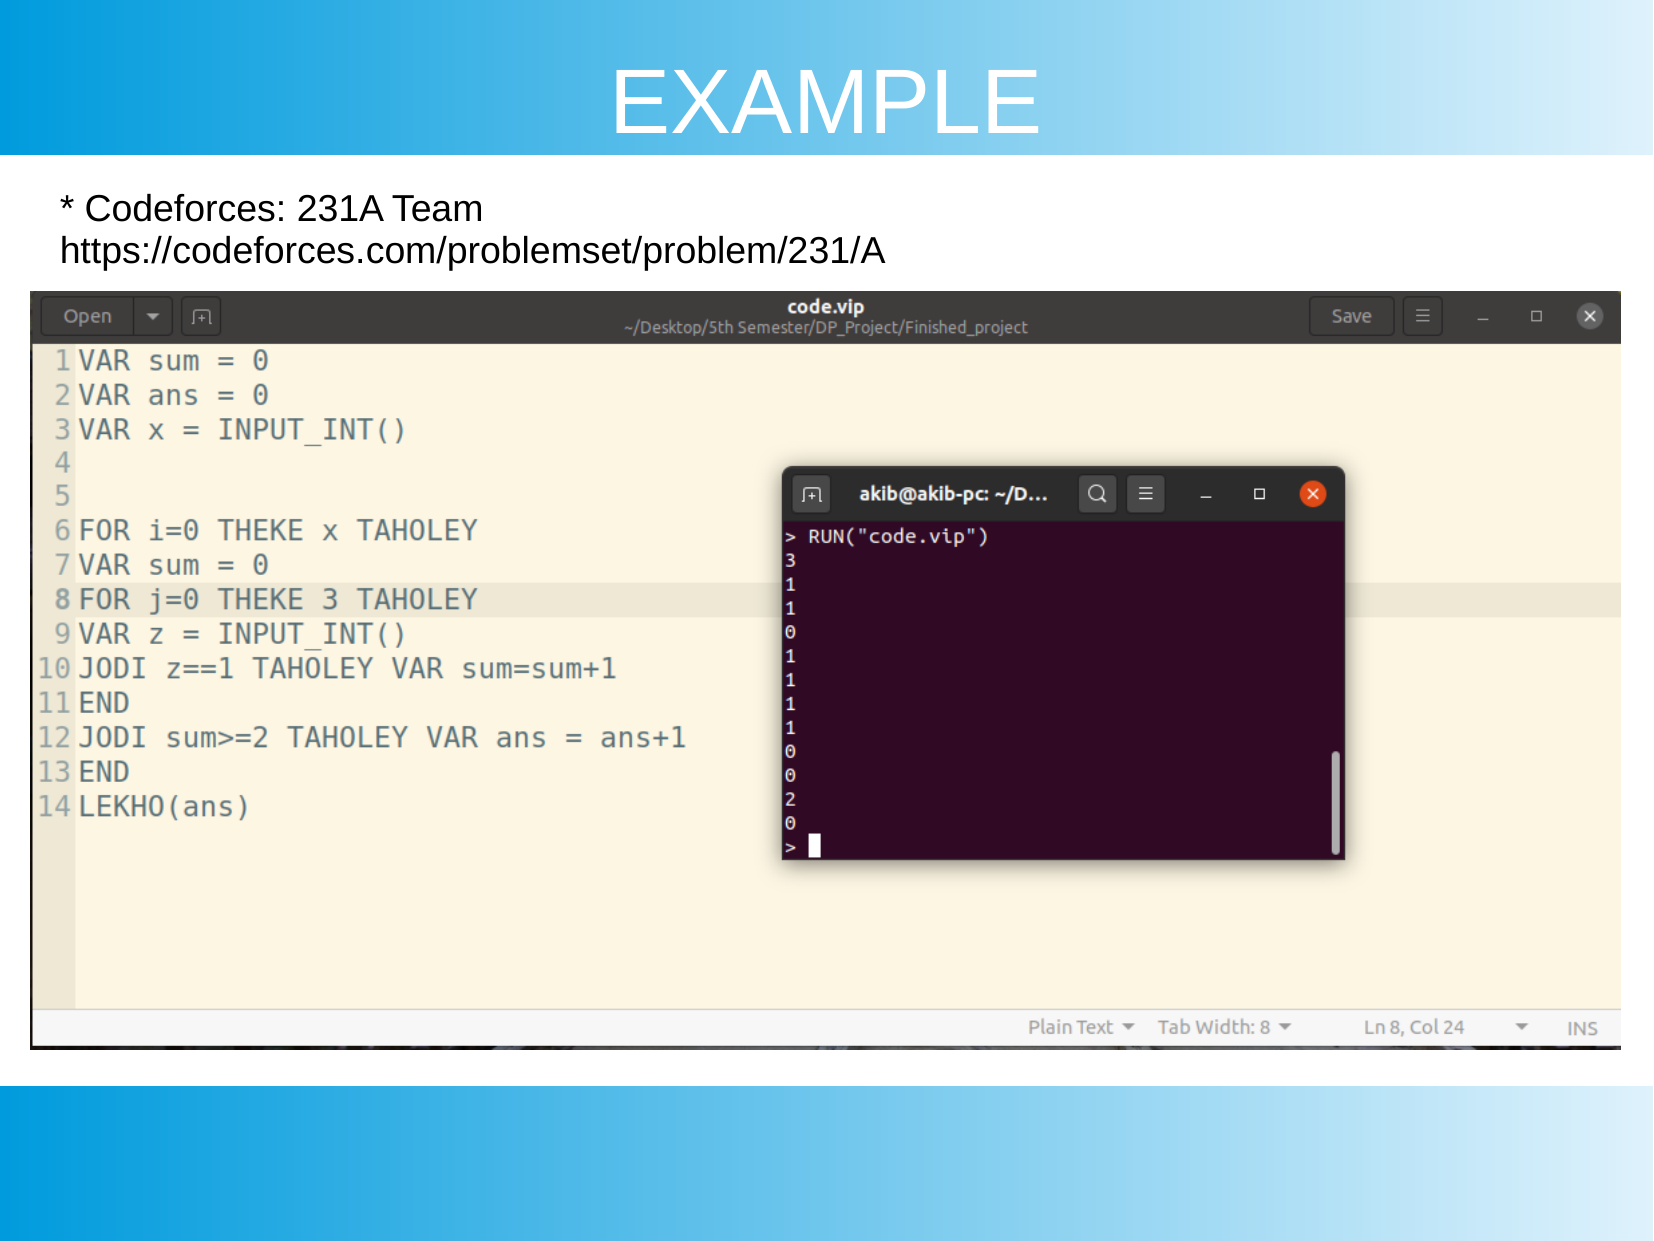

# EXAMPLE
* Codeforces: 231A Team
https://codeforces.com/problemset/problem/231/A